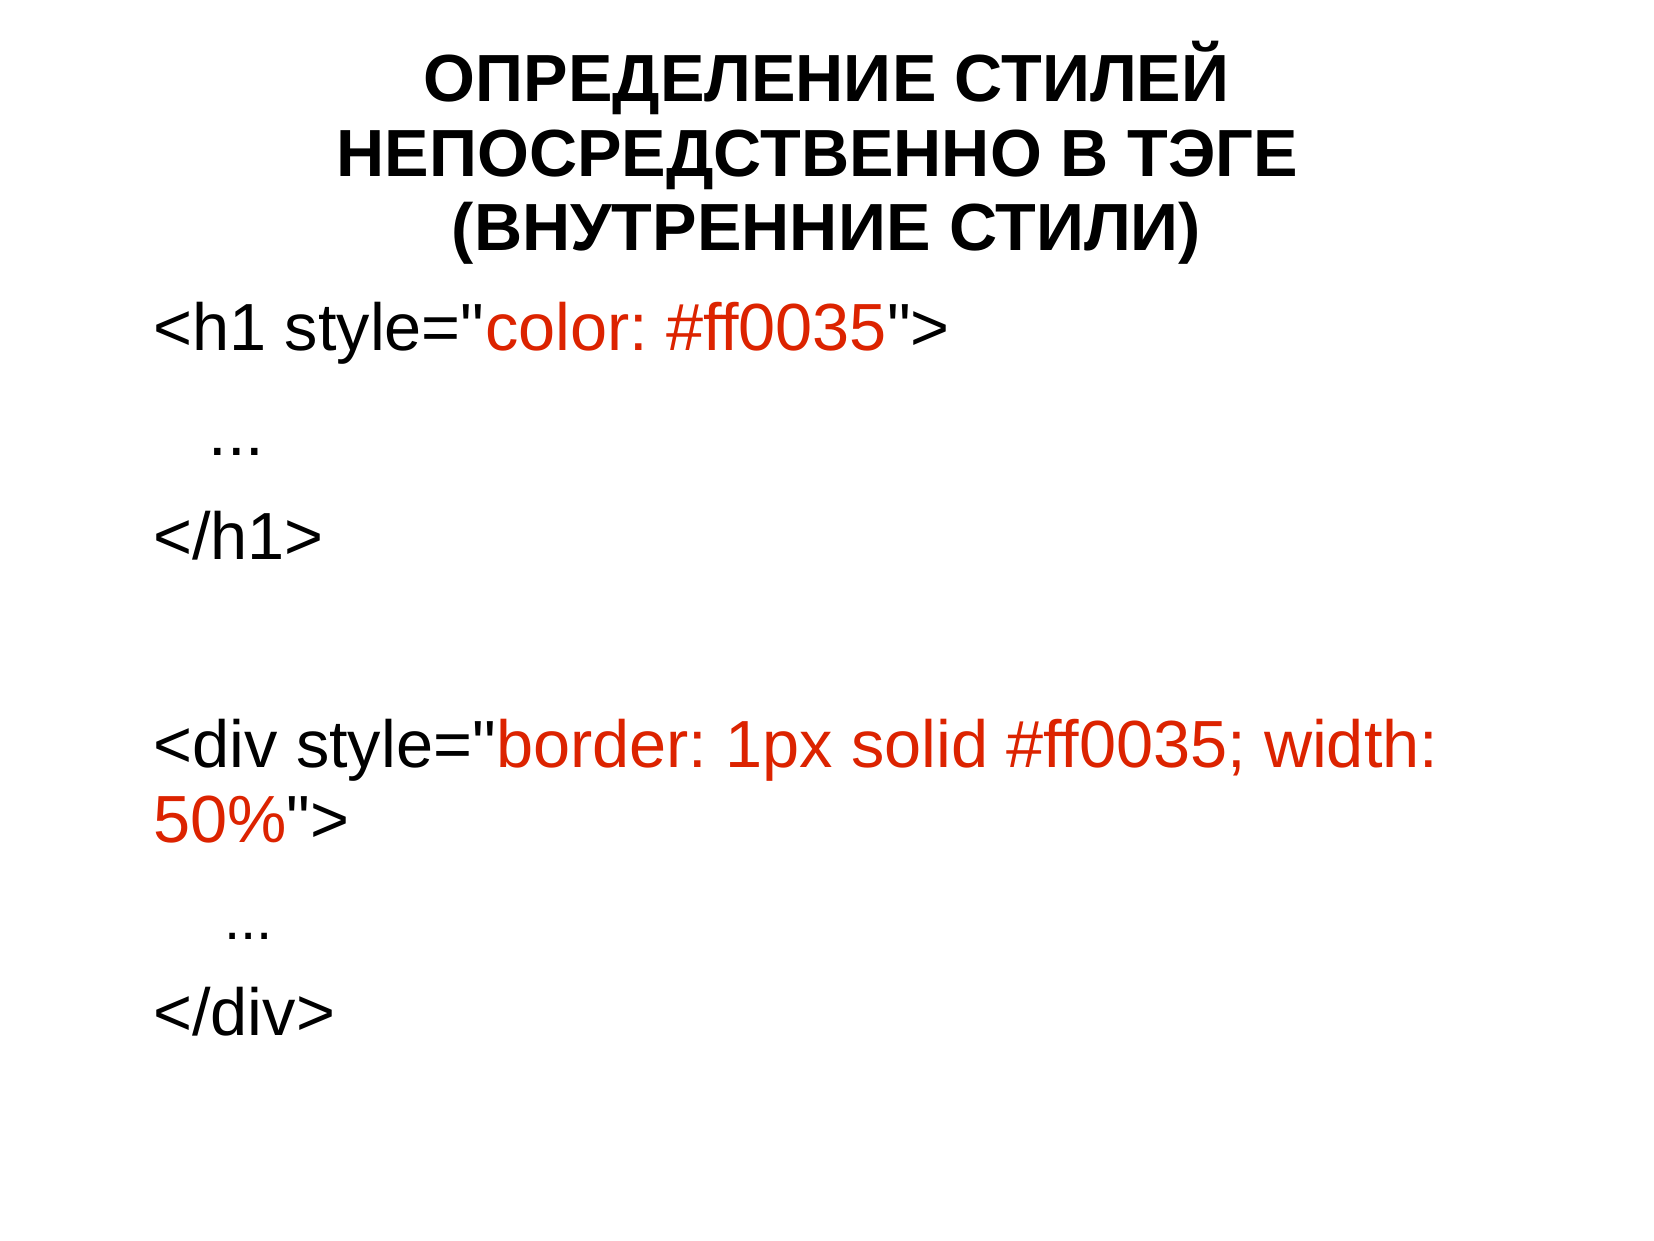

# ОПРЕДЕЛЕНИЕ СТИЛЕЙ НЕПОСРЕДСТВЕННО В ТЭГЕ (ВНУТРЕННИЕ СТИЛИ)
<h1 style="color: #ff0035">
 ...
</h1>
<div style="border: 1px solid #ff0035; width: 50%">
...
</div>